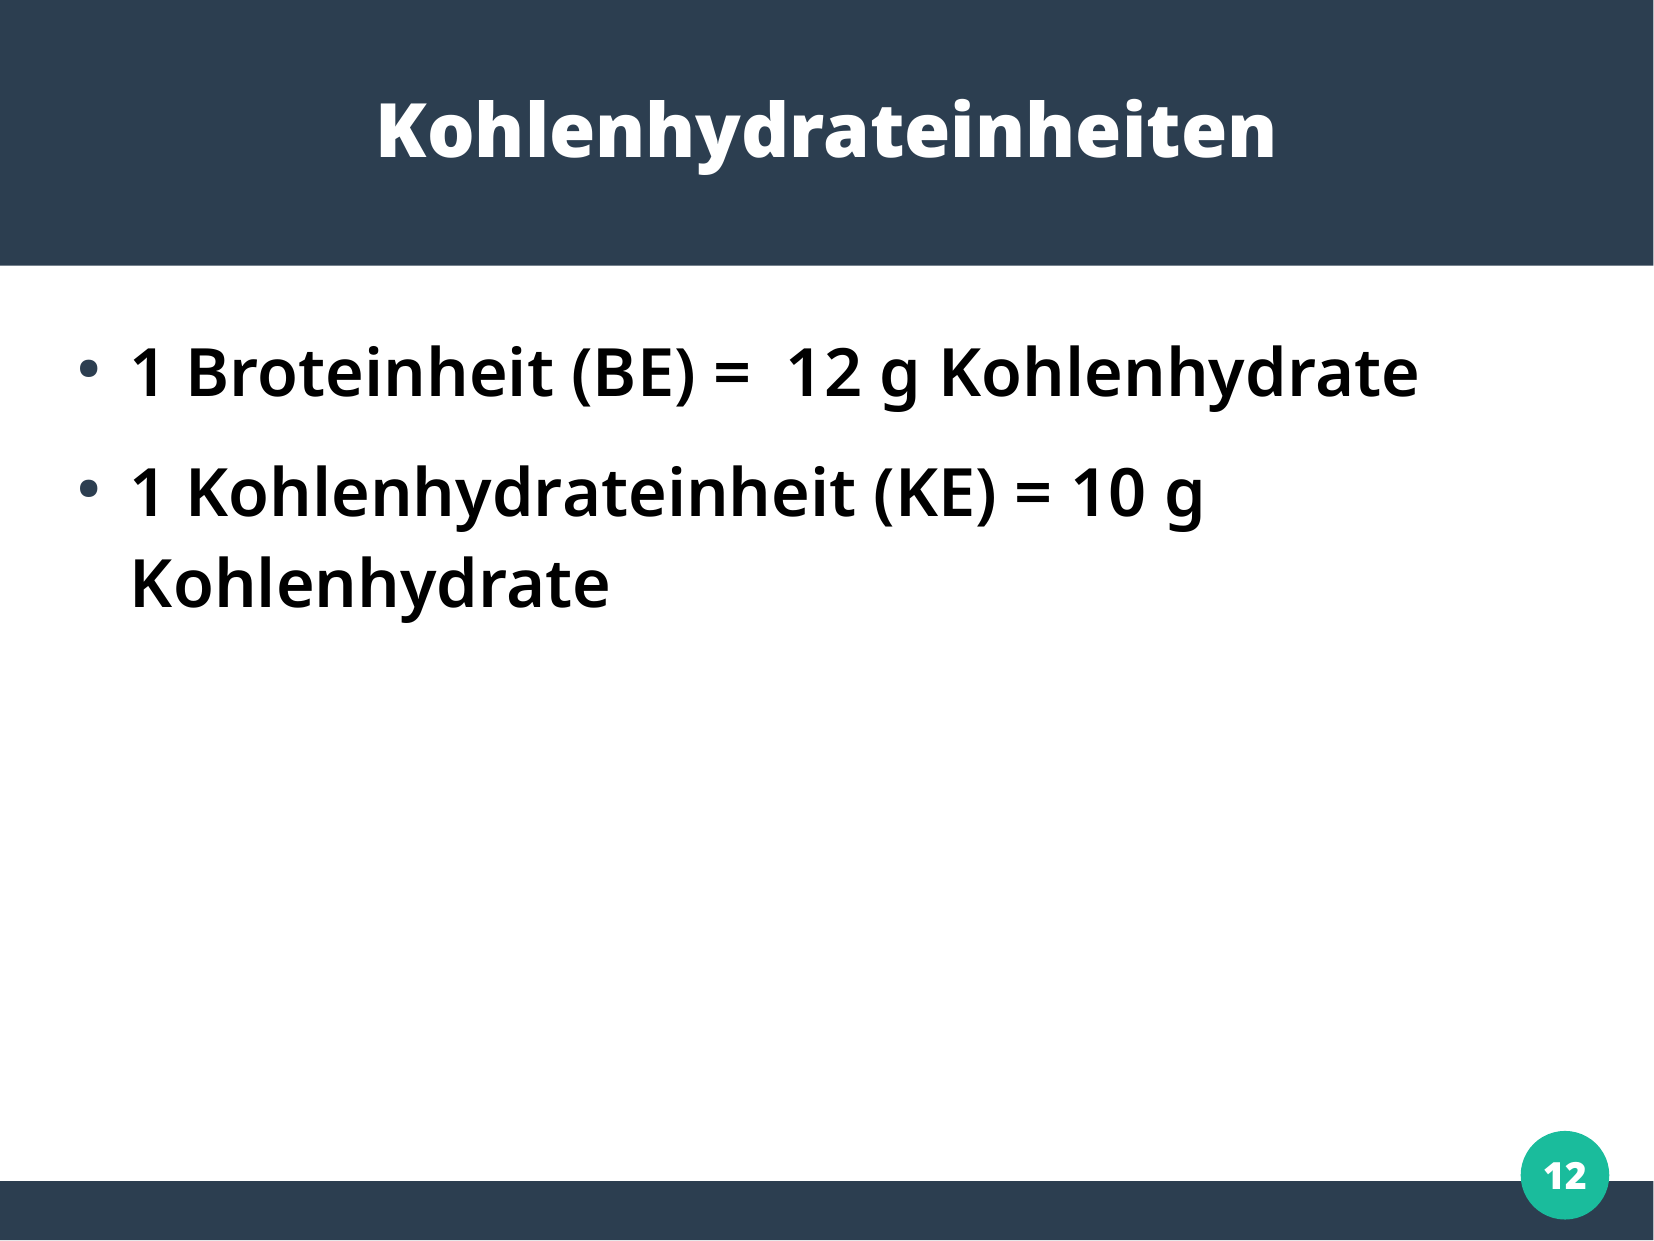

# Kohlenhydrateinheiten
1 Broteinheit (BE) = 12 g Kohlenhydrate
1 Kohlenhydrateinheit (KE) = 10 g Kohlenhydrate
12